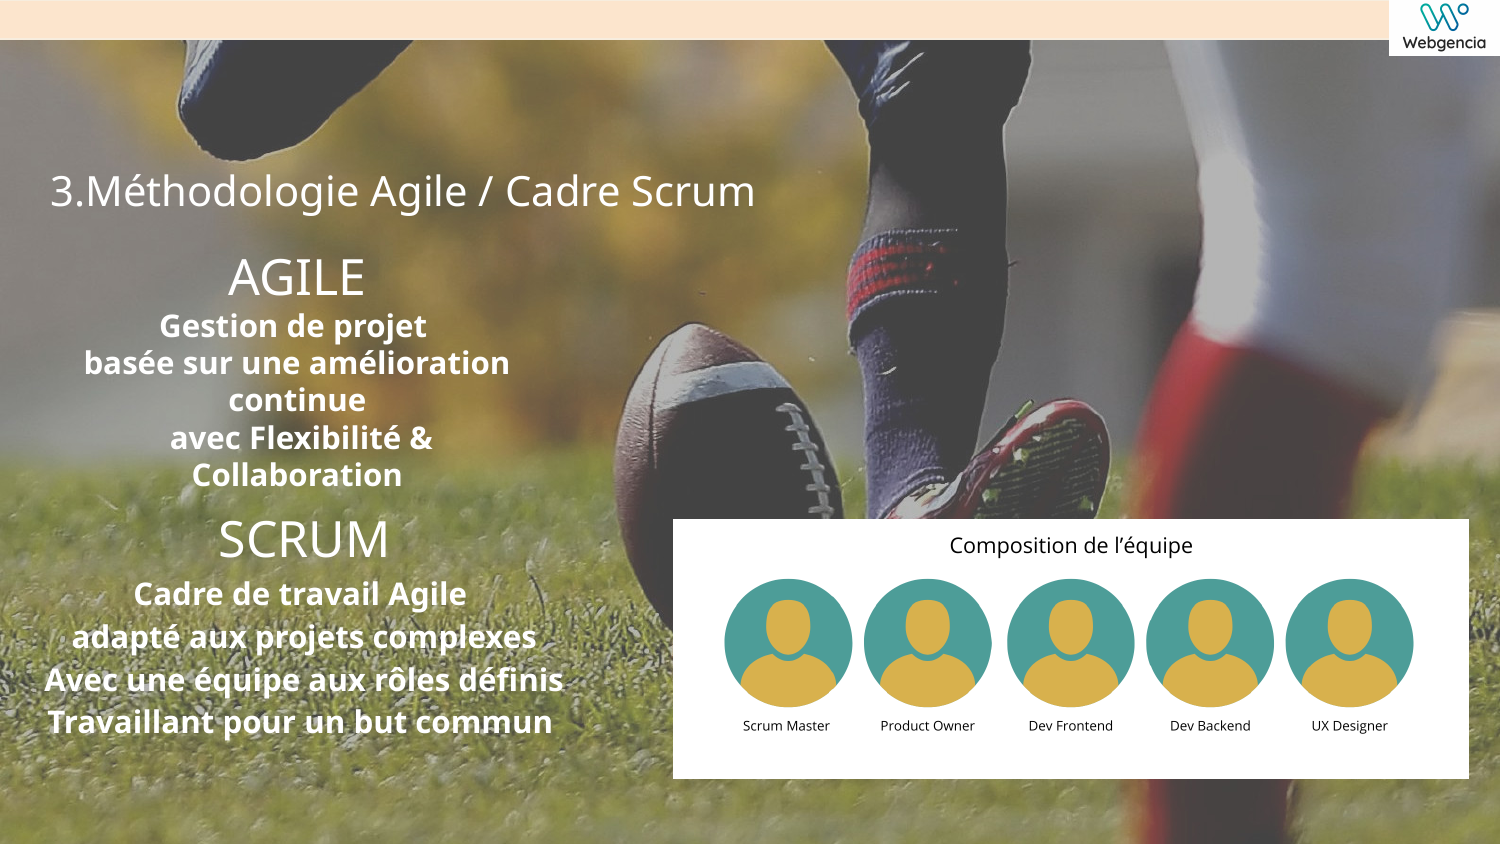

# 3.Méthodologie Agile / Cadre Scrum
AGILE
Gestion de projet
basée sur une amélioration continue
 avec Flexibilité & Collaboration
SCRUM
Cadre de travail Agile
adapté aux projets complexes
 Avec une équipe aux rôles définis
Travaillant pour un but commun